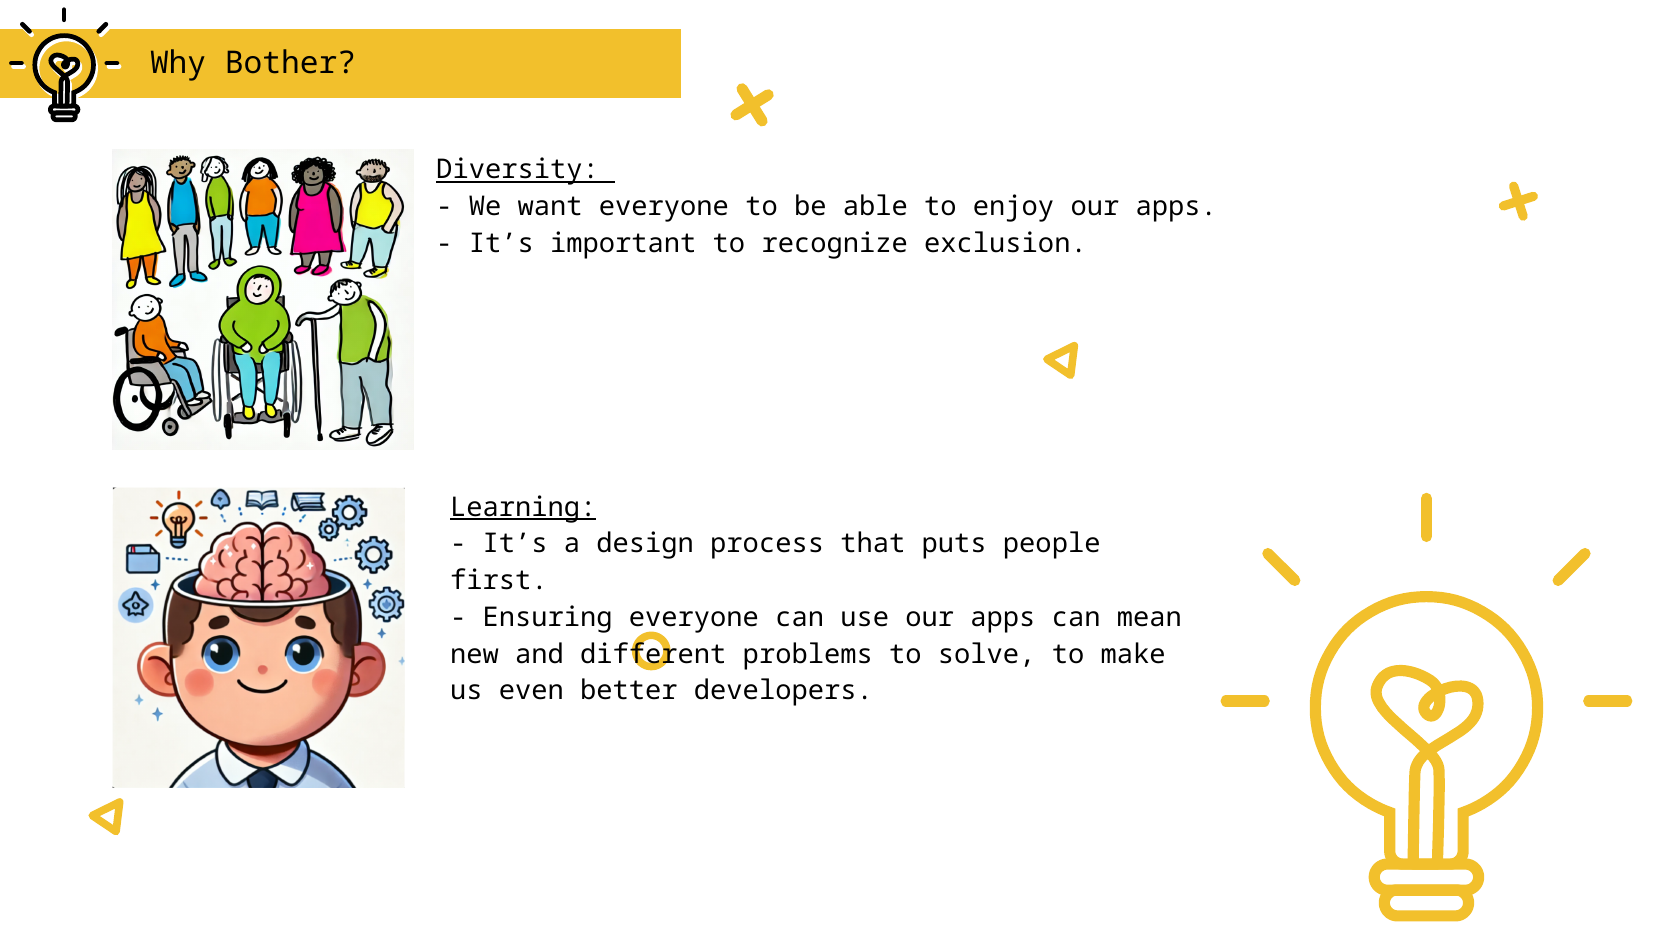

# Why Bother?
Diversity:
- We want everyone to be able to enjoy our apps.
- It’s important to recognize exclusion.
Learning:
- It’s a design process that puts people first.
- Ensuring everyone can use our apps can mean new and different problems to solve, to make us even better developers.